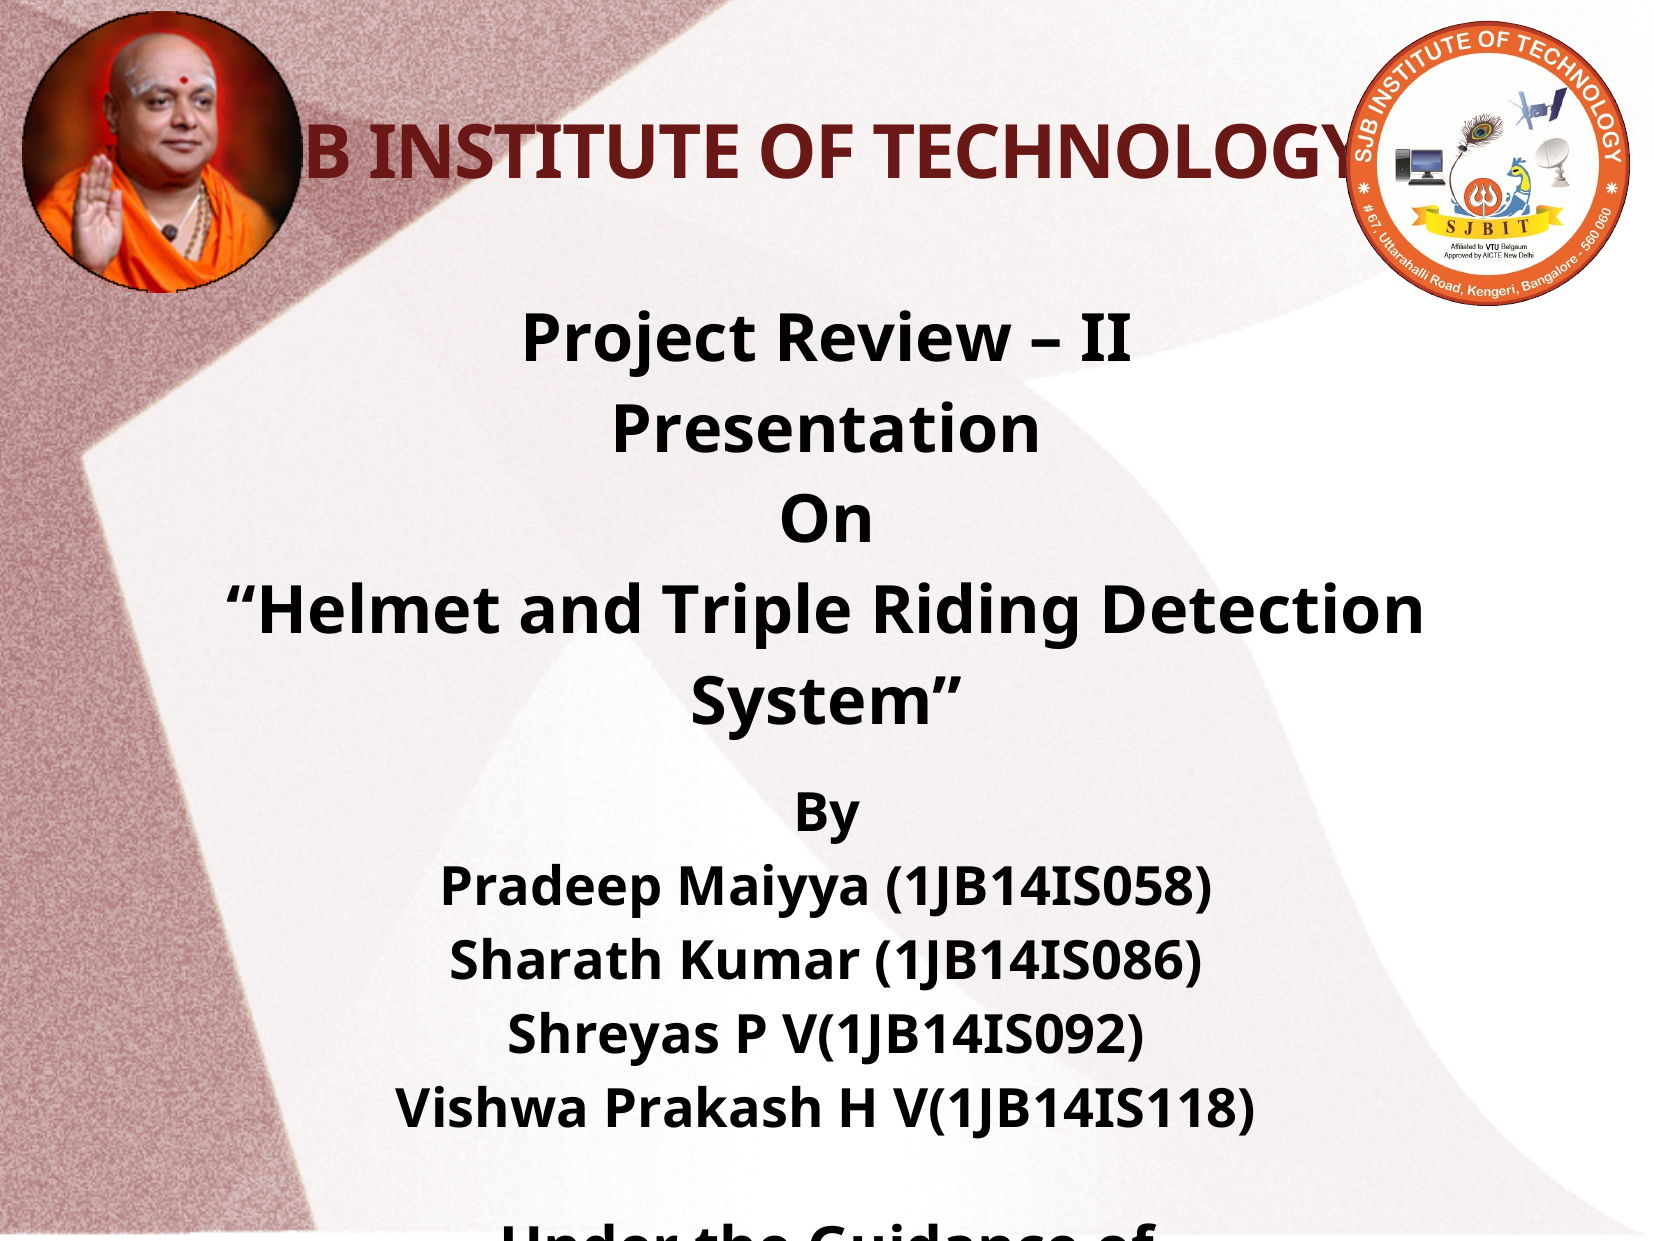

# Sjb institute of technology
Project Review – II
Presentation
On
“Helmet and Triple Riding Detection System”
By
Pradeep Maiyya (1JB14IS058)
Sharath Kumar (1JB14IS086)
Shreyas P V(1JB14IS092)
Vishwa Prakash H V(1JB14IS118)
Under the Guidance of
Prof. Poornima M
Dept of ISE
Department of Information Science and Engineering